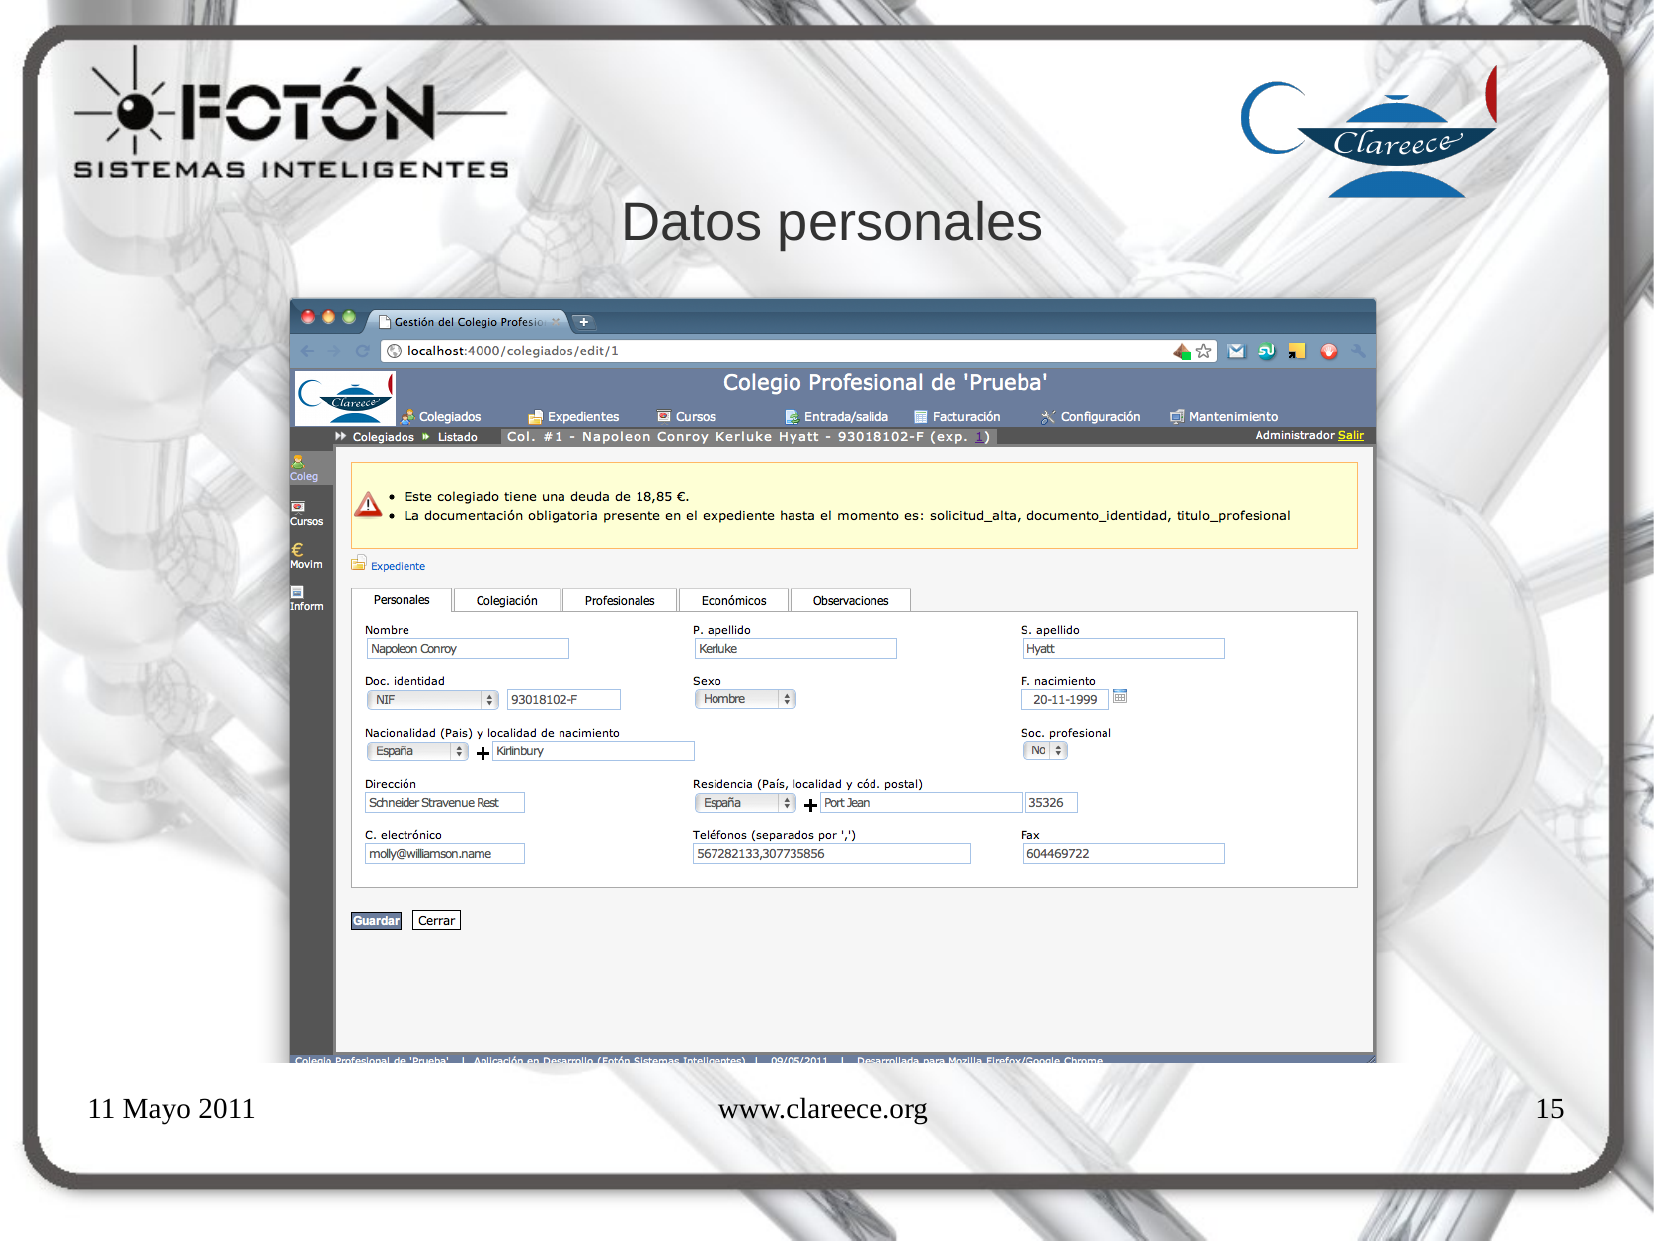

# Datos personales
11 Mayo 2011
www.clareece.org
15